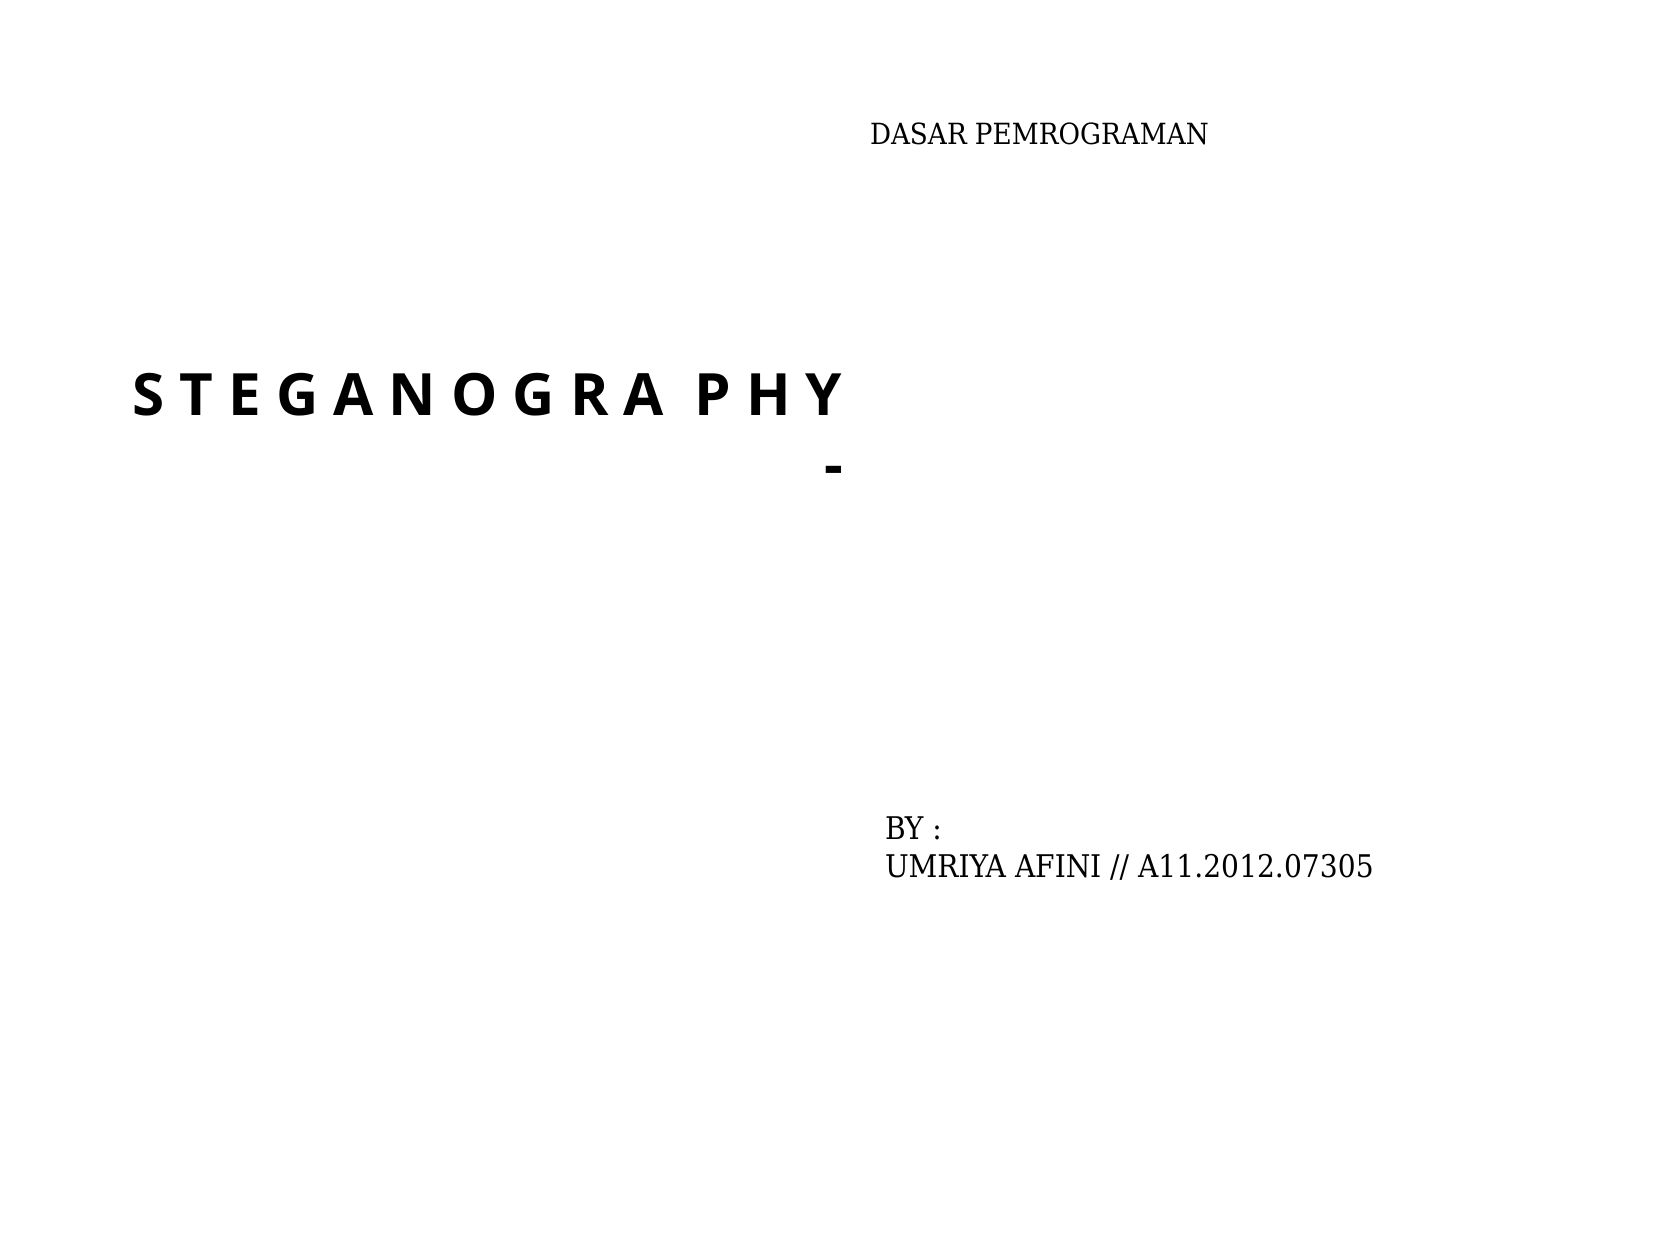

DASAR PEMROGRAMAN
S T E G A N O G R A P H Y
-
BY :
UMRIYA AFINI // A11.2012.07305